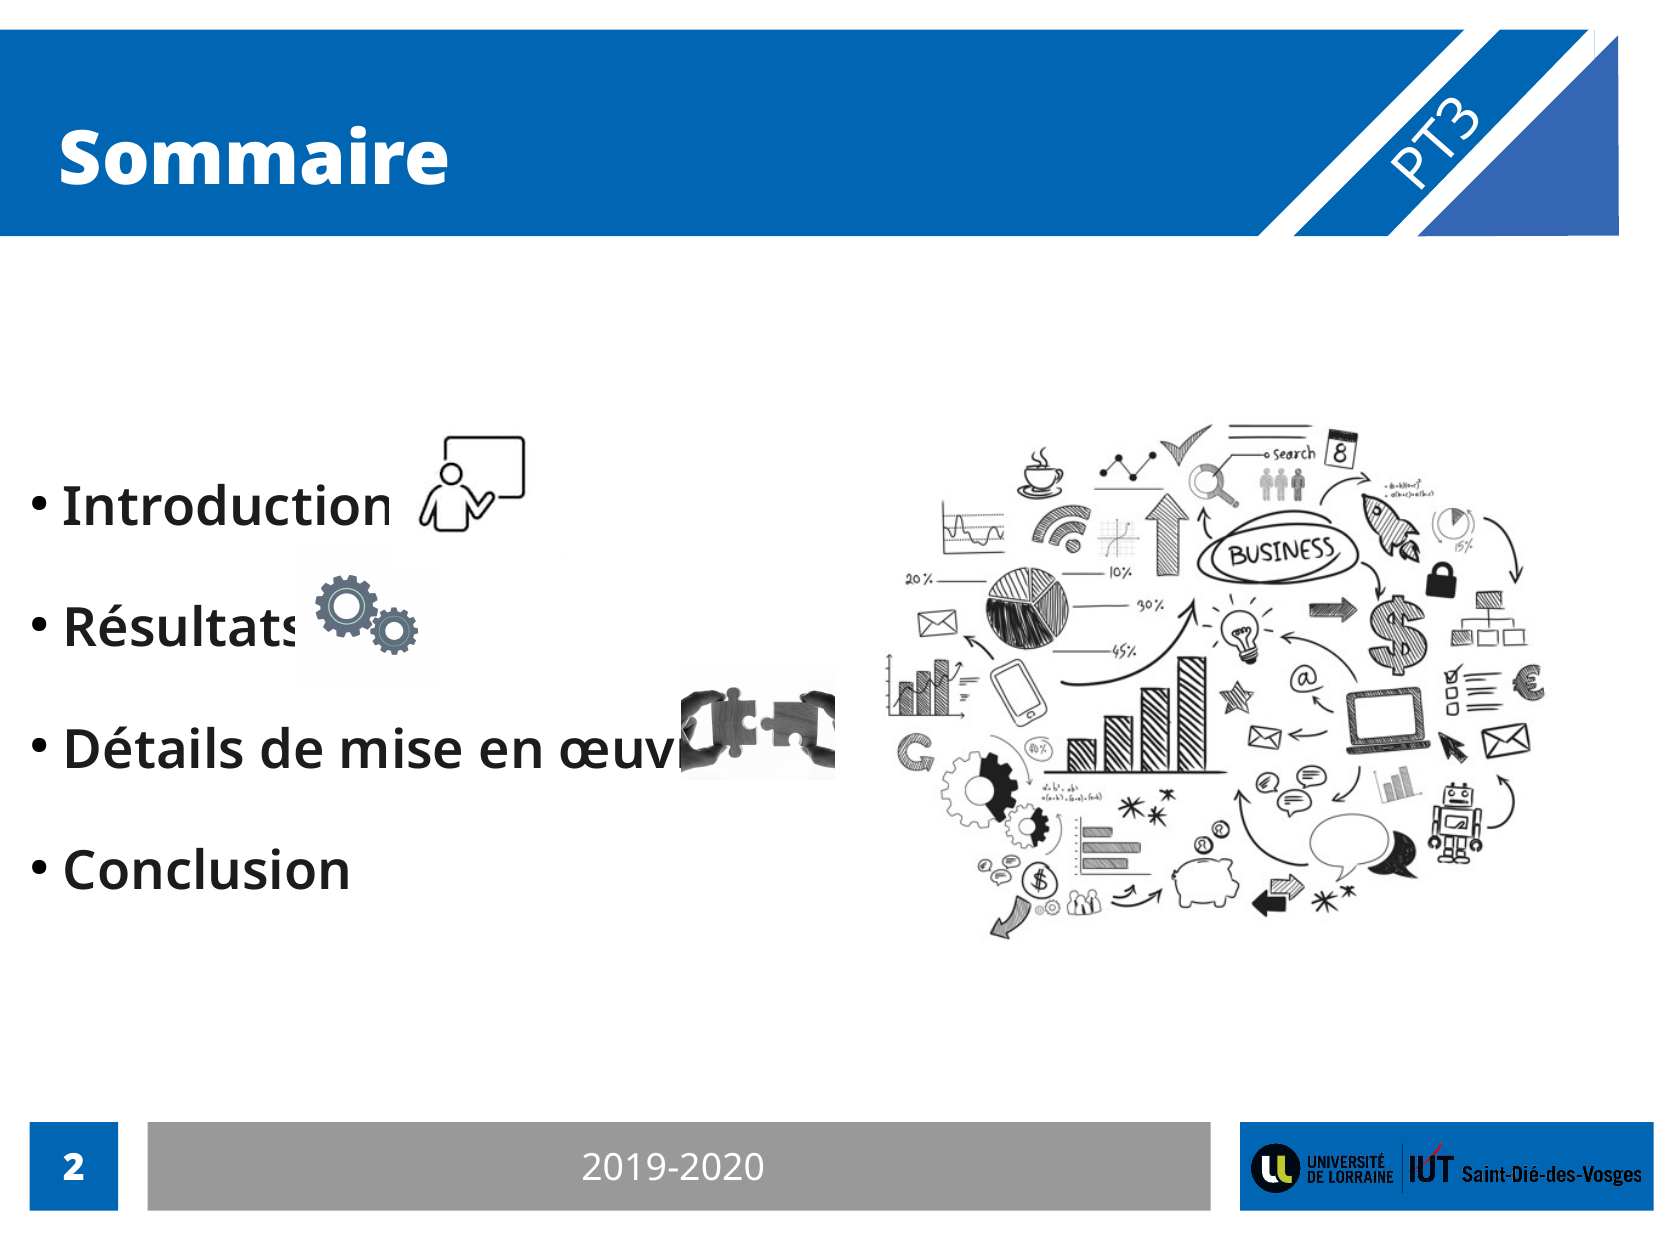

# Sommaire
 Introduction
 Résultats
 Détails de mise en œuvre
 Conclusion
2